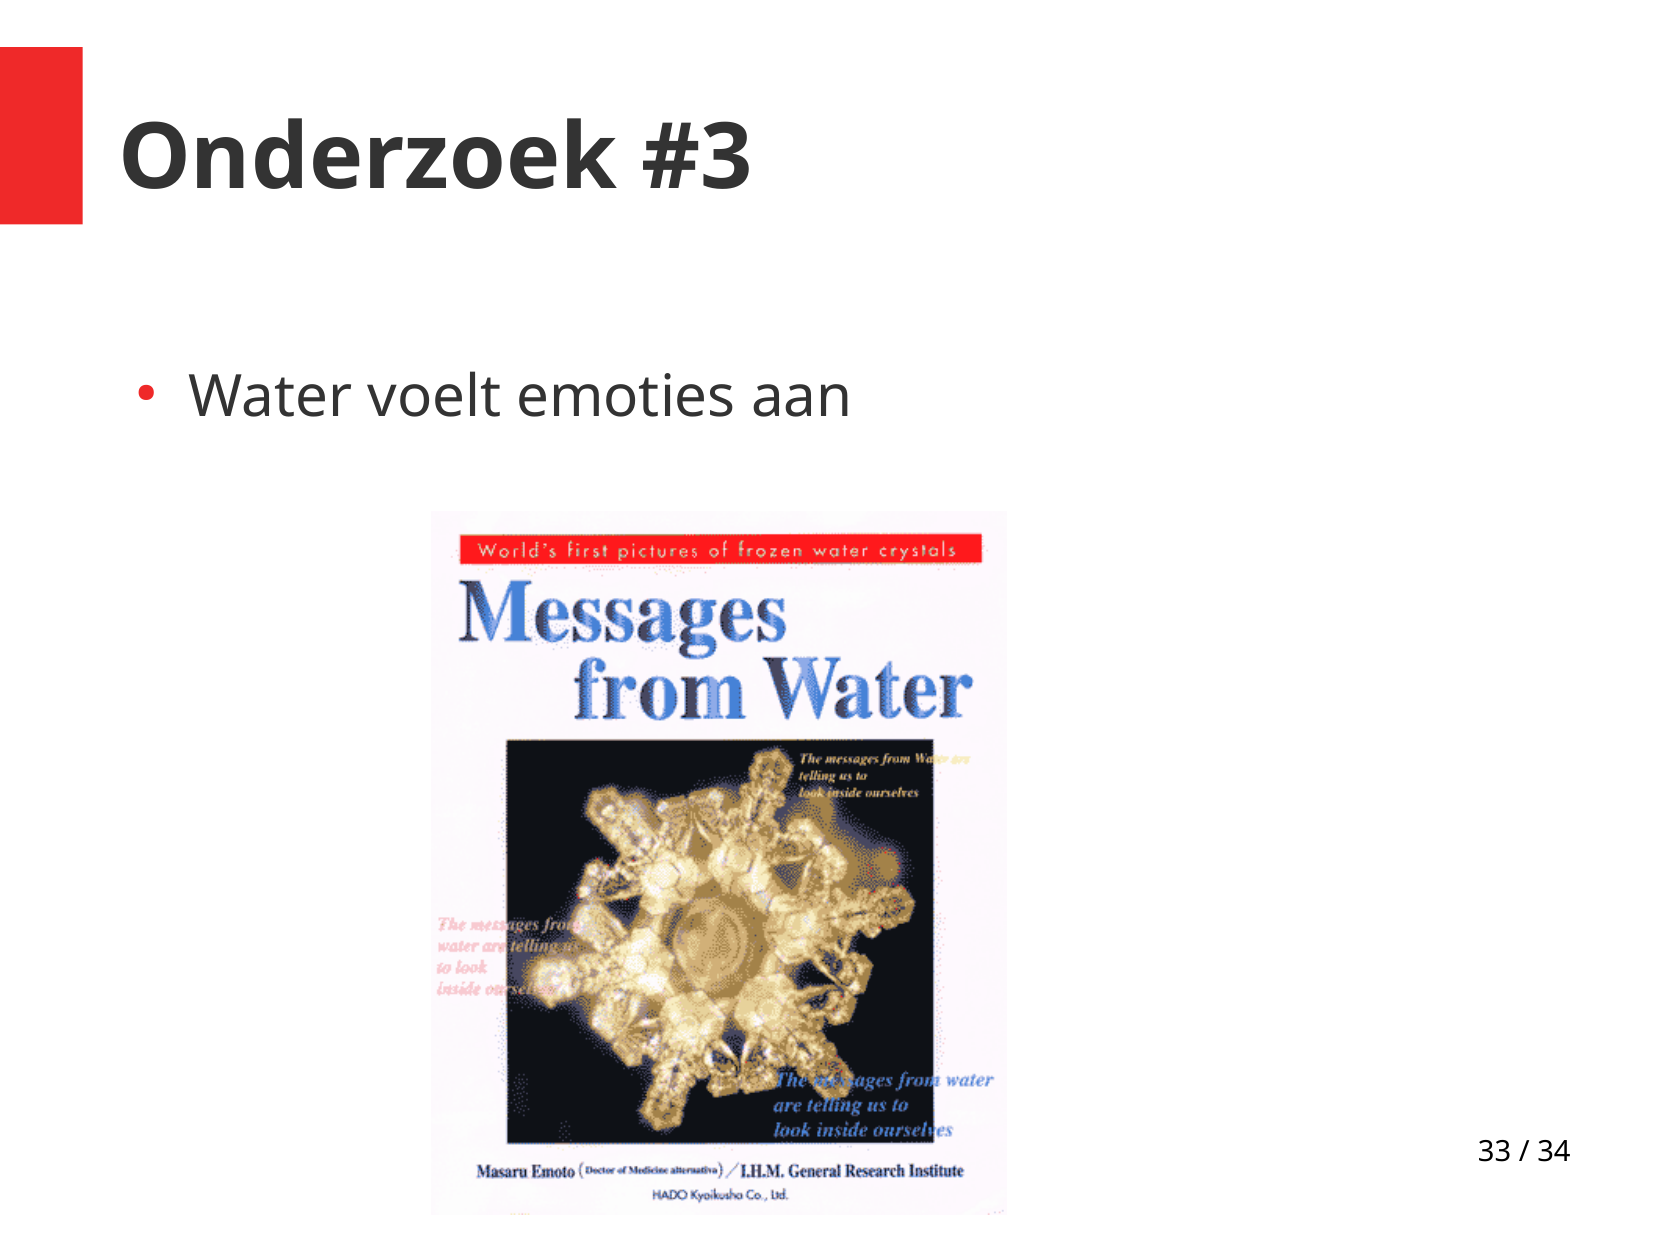

# Onderzoek #3
Water voelt emoties aan
33